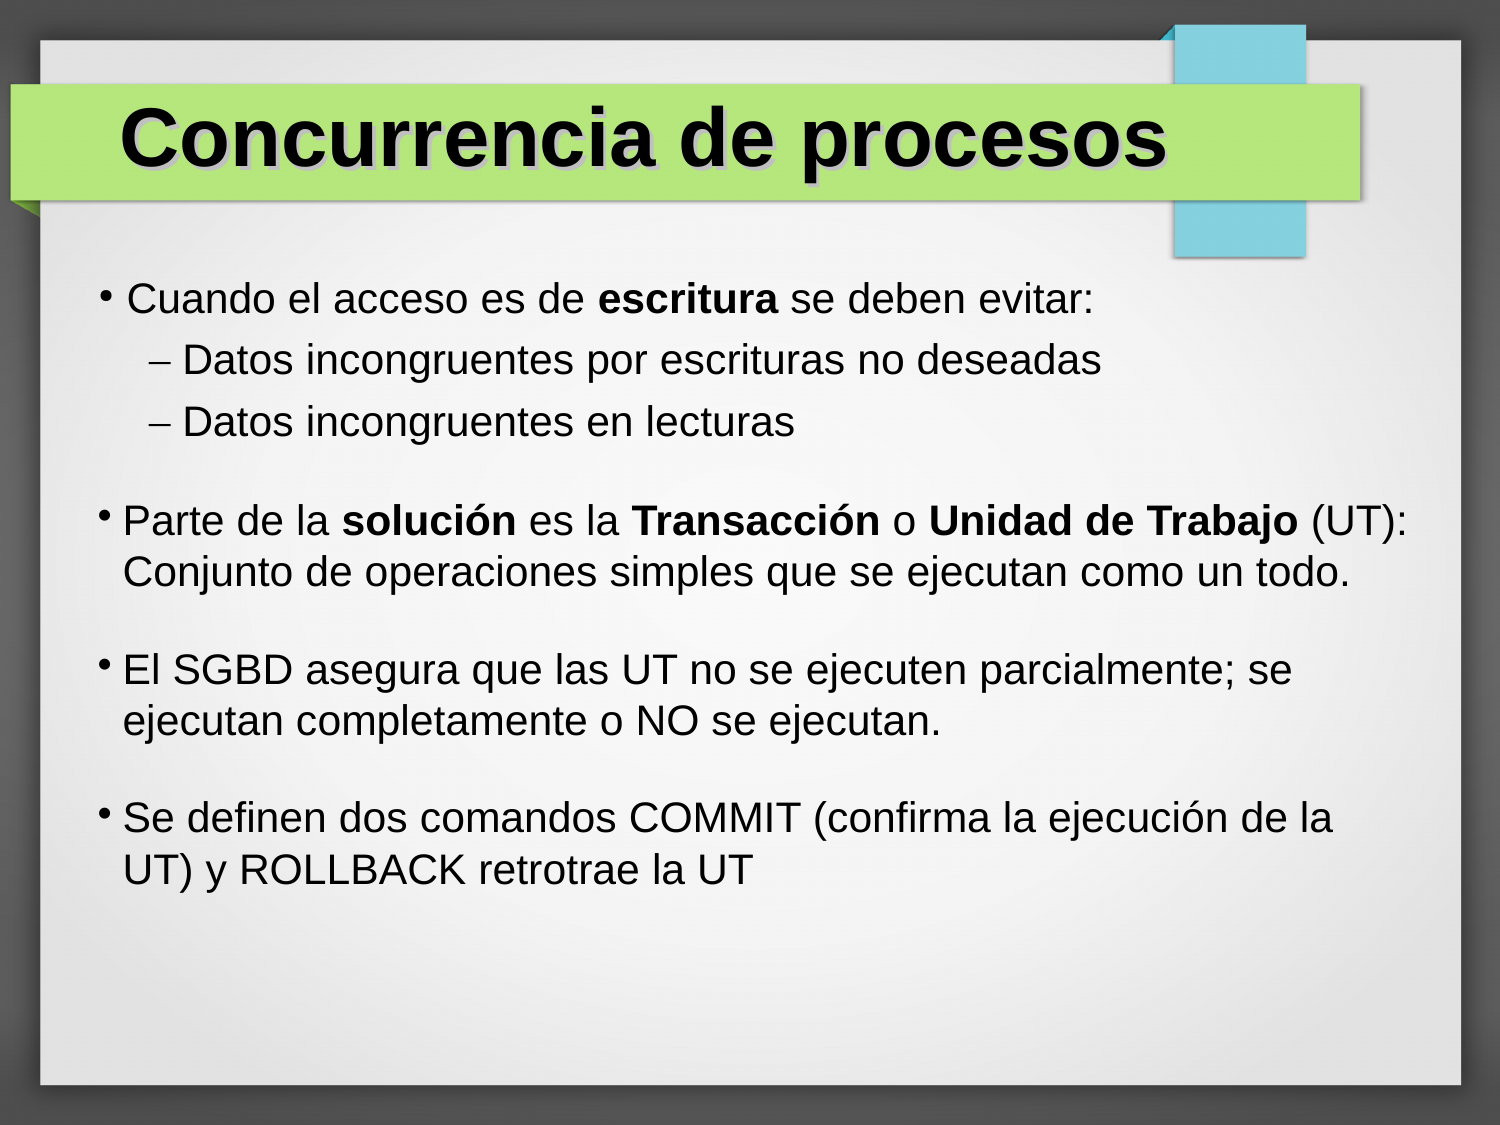

# Concurrencia de procesos
Cuando el acceso es de escritura se deben evitar:
Datos incongruentes por escrituras no deseadas
Datos incongruentes en lecturas
Parte de la solución es la Transacción o Unidad de Trabajo (UT): Conjunto de operaciones simples que se ejecutan como un todo.
El SGBD asegura que las UT no se ejecuten parcialmente; se ejecutan completamente o NO se ejecutan.
Se definen dos comandos COMMIT (confirma la ejecución de la UT) y ROLLBACK retrotrae la UT